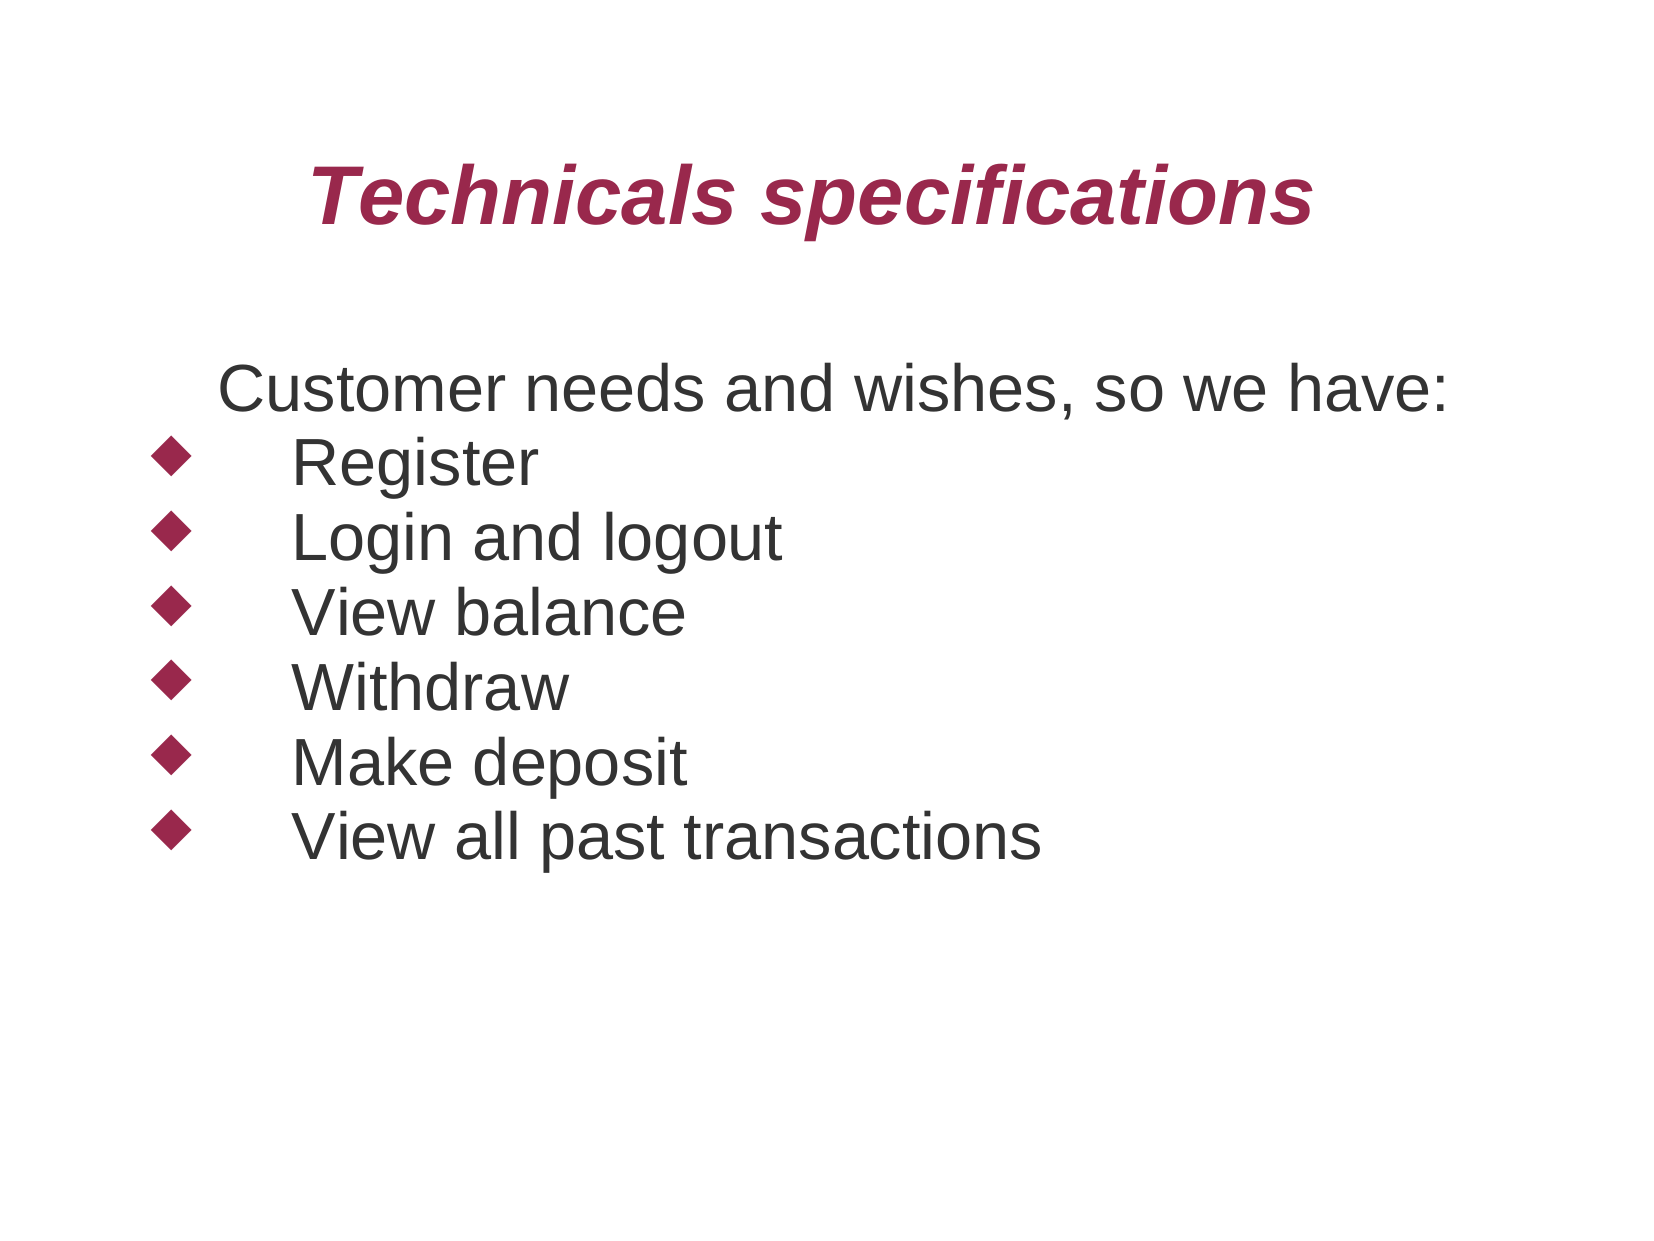

# Technicals specifications
Customer needs and wishes, so we have:
 Register
 Login and logout
 View balance
 Withdraw
 Make deposit
 View all past transactions